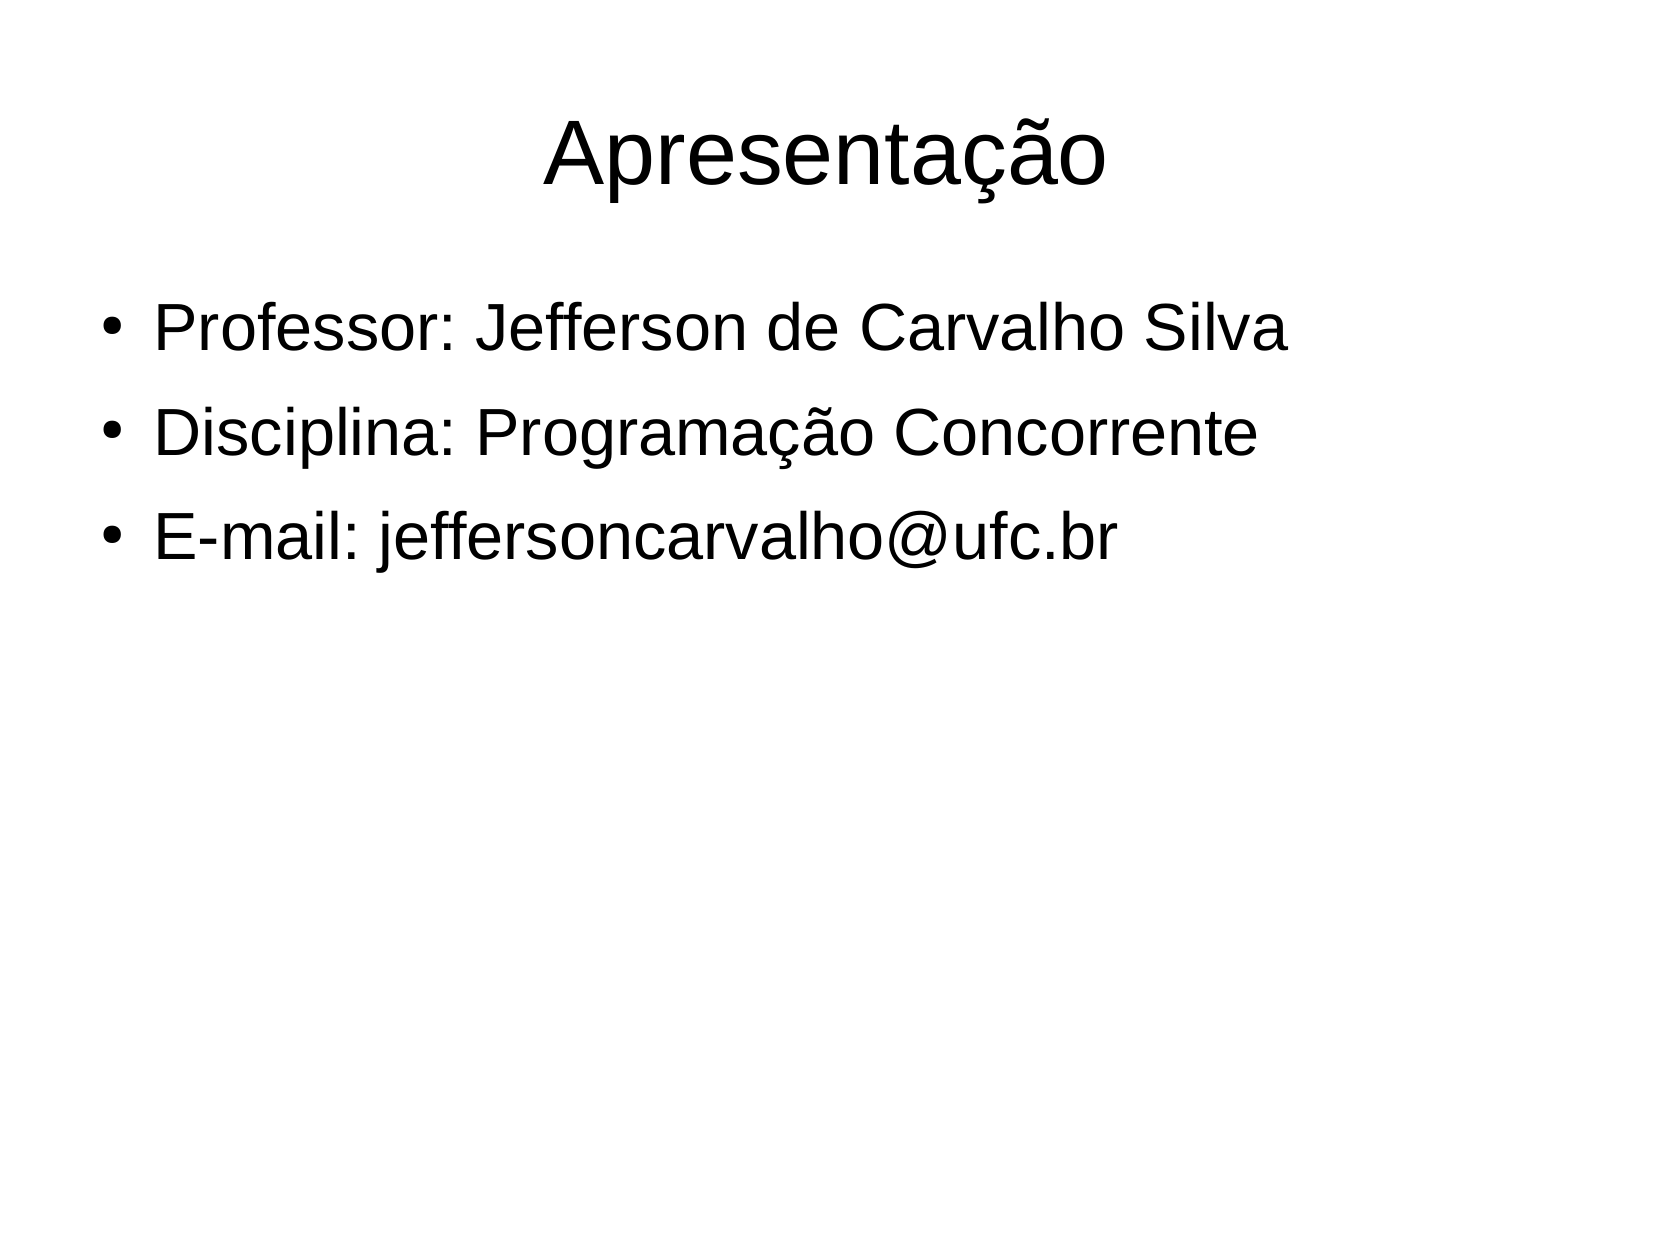

# Apresentação
Professor: Jefferson de Carvalho Silva
Disciplina: Programação Concorrente
E-mail: jeffersoncarvalho@ufc.br